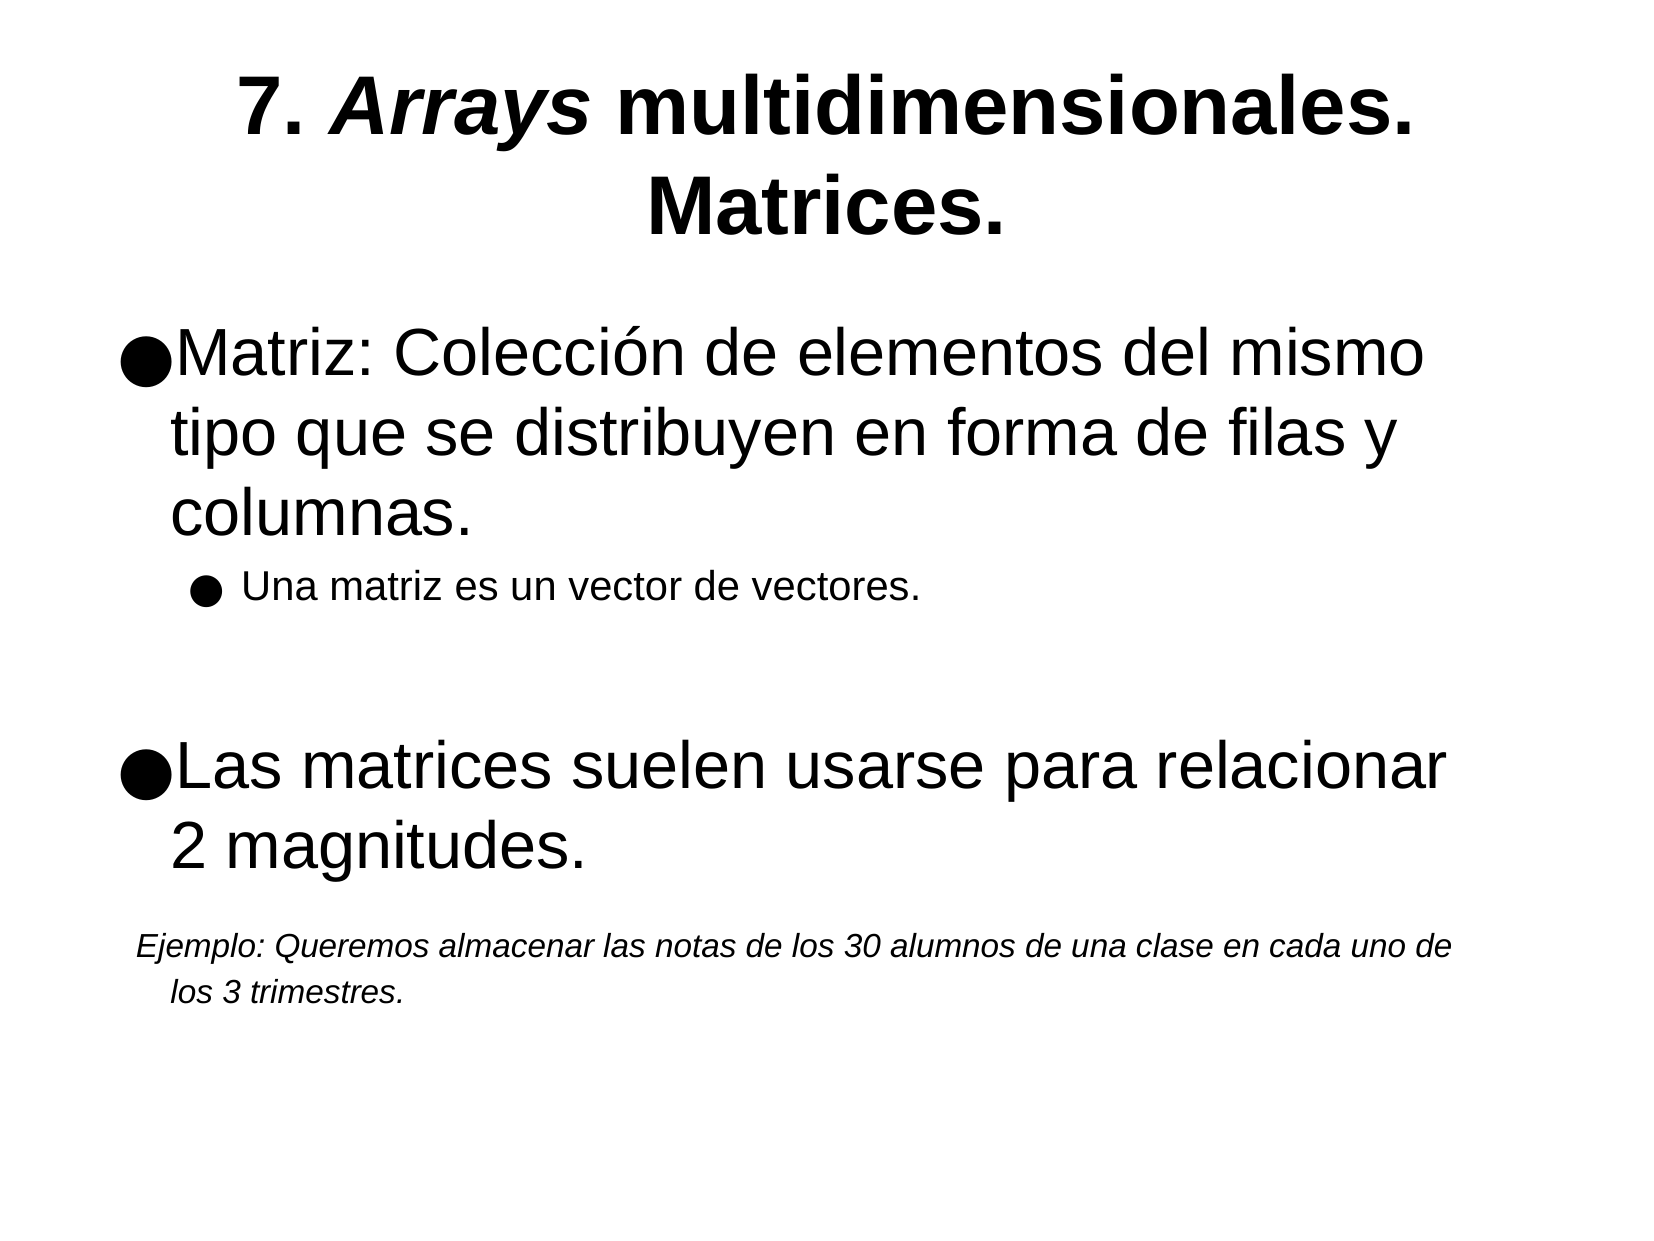

7. Arrays multidimensionales. Matrices.
Matriz: Colección de elementos del mismo tipo que se distribuyen en forma de filas y columnas.
Una matriz es un vector de vectores.
Las matrices suelen usarse para relacionar 2 magnitudes.
 Ejemplo: Queremos almacenar las notas de los 30 alumnos de una clase en cada uno de los 3 trimestres.